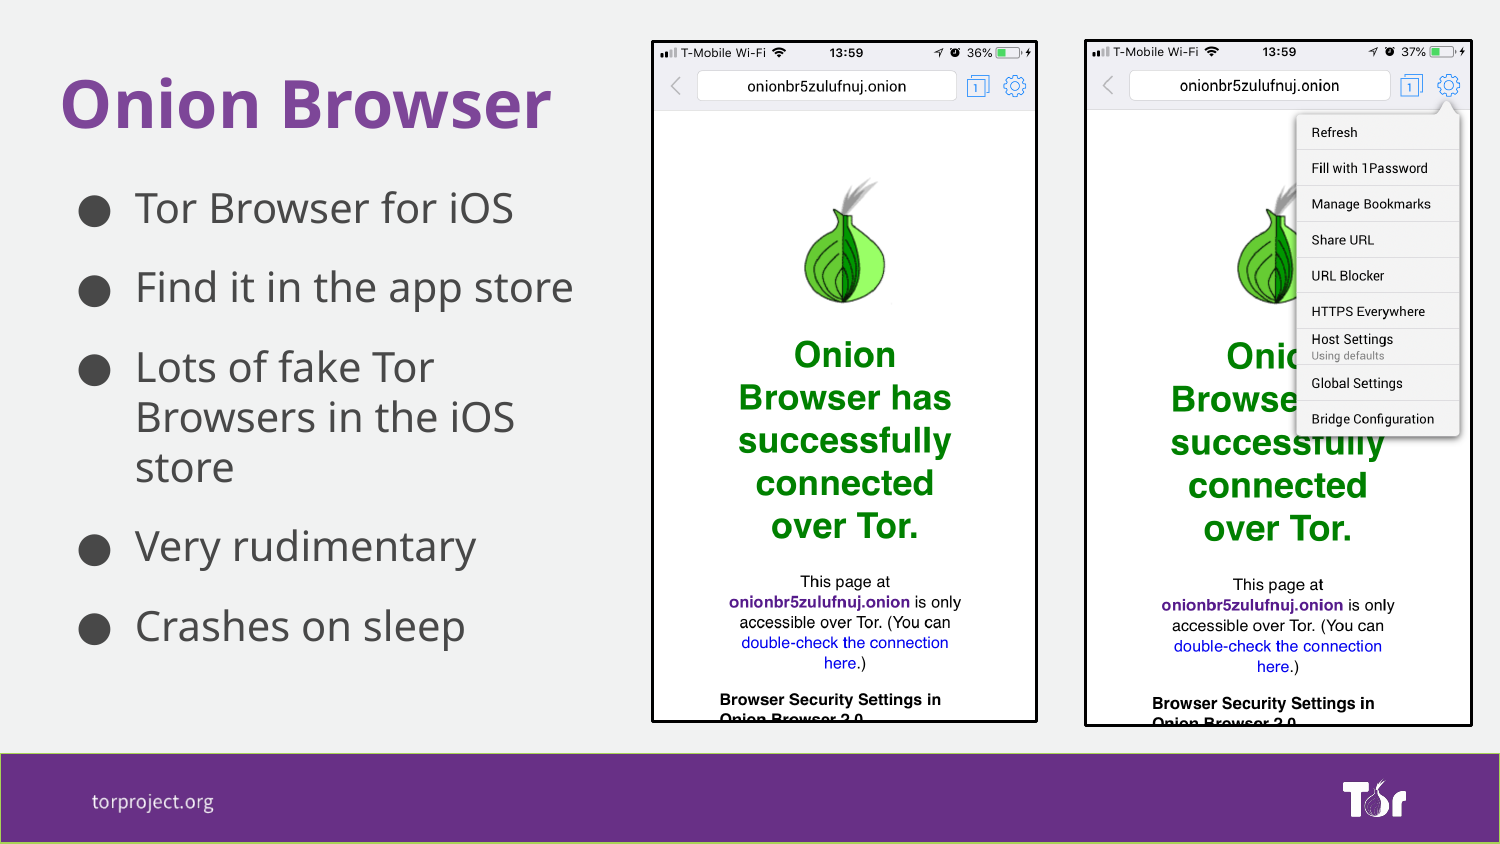

Onion Browser
Tor Browser for iOS
Find it in the app store
Lots of fake Tor Browsers in the iOS store
Very rudimentary
Crashes on sleep